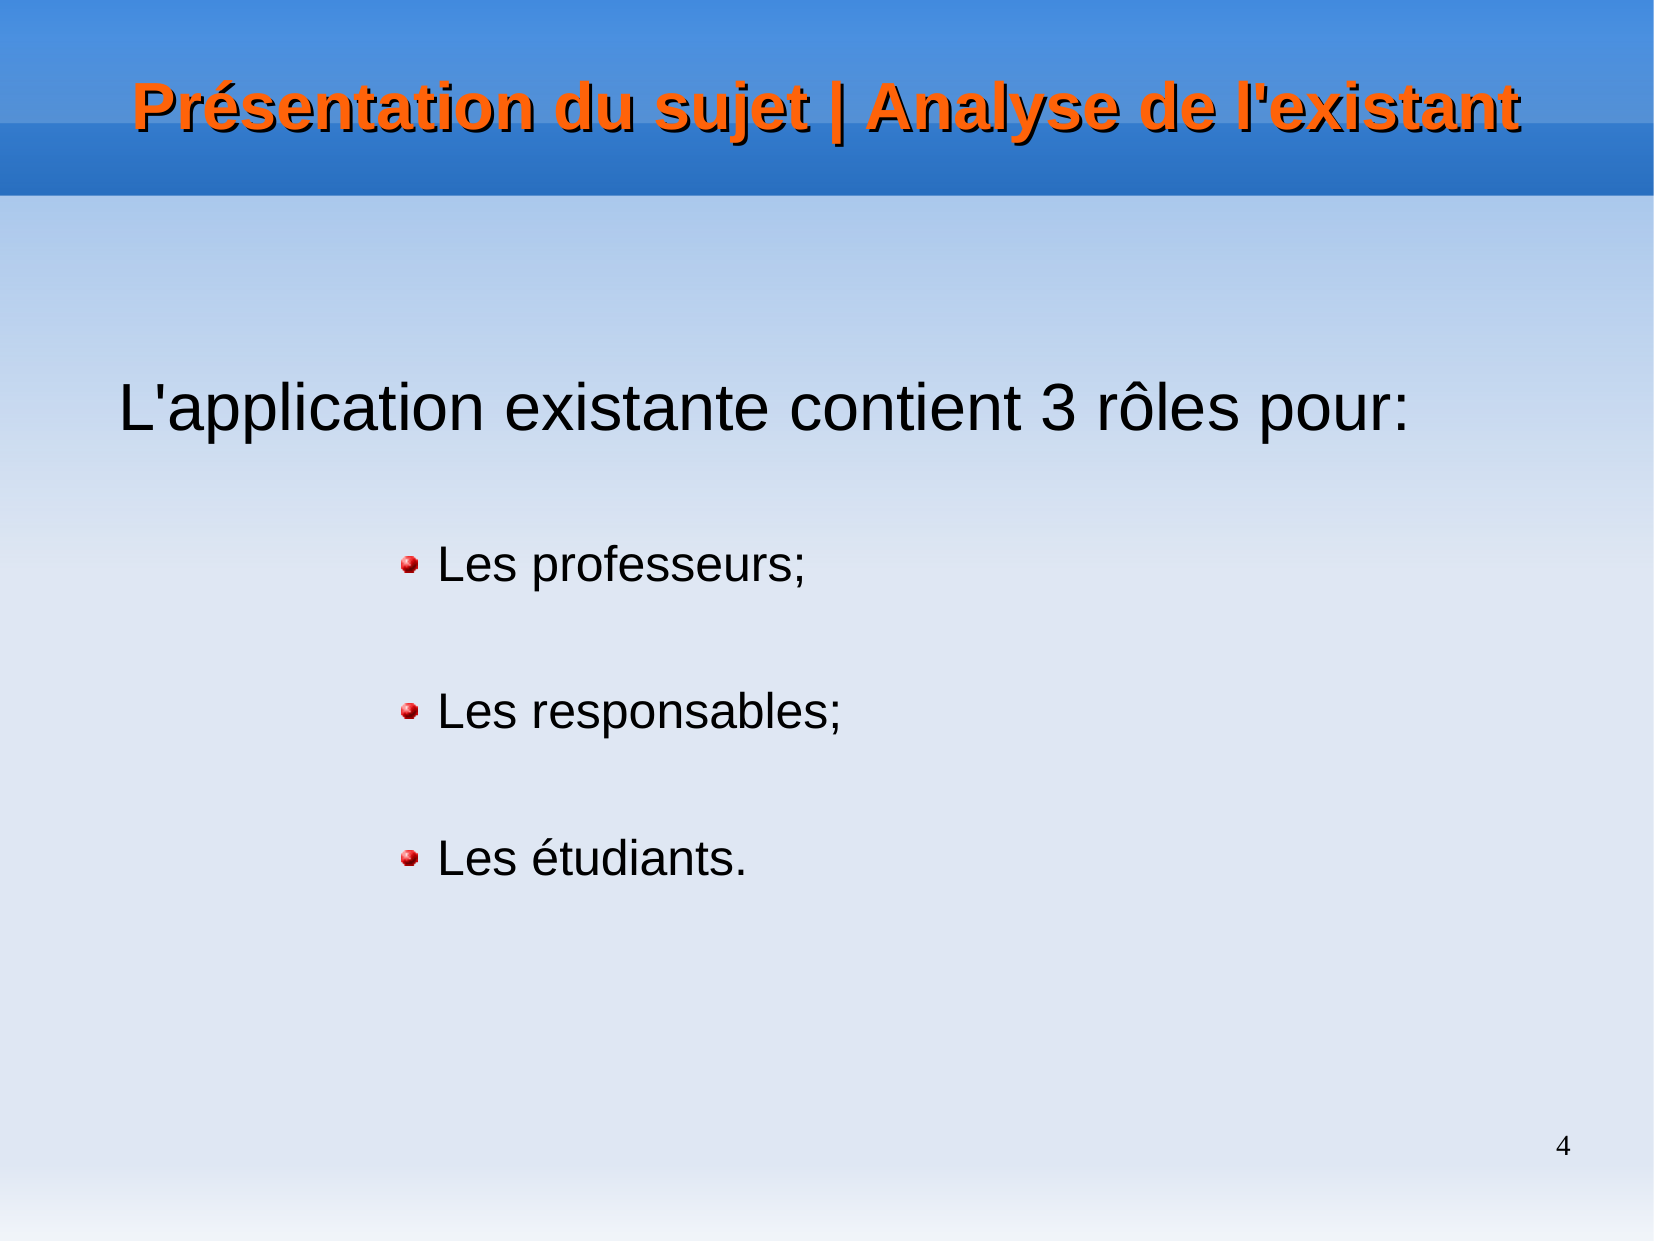

Présentation du sujet | Analyse de l'existant
# L'application existante contient 3 rôles pour:
Les professeurs;
Les responsables;
Les étudiants.
4